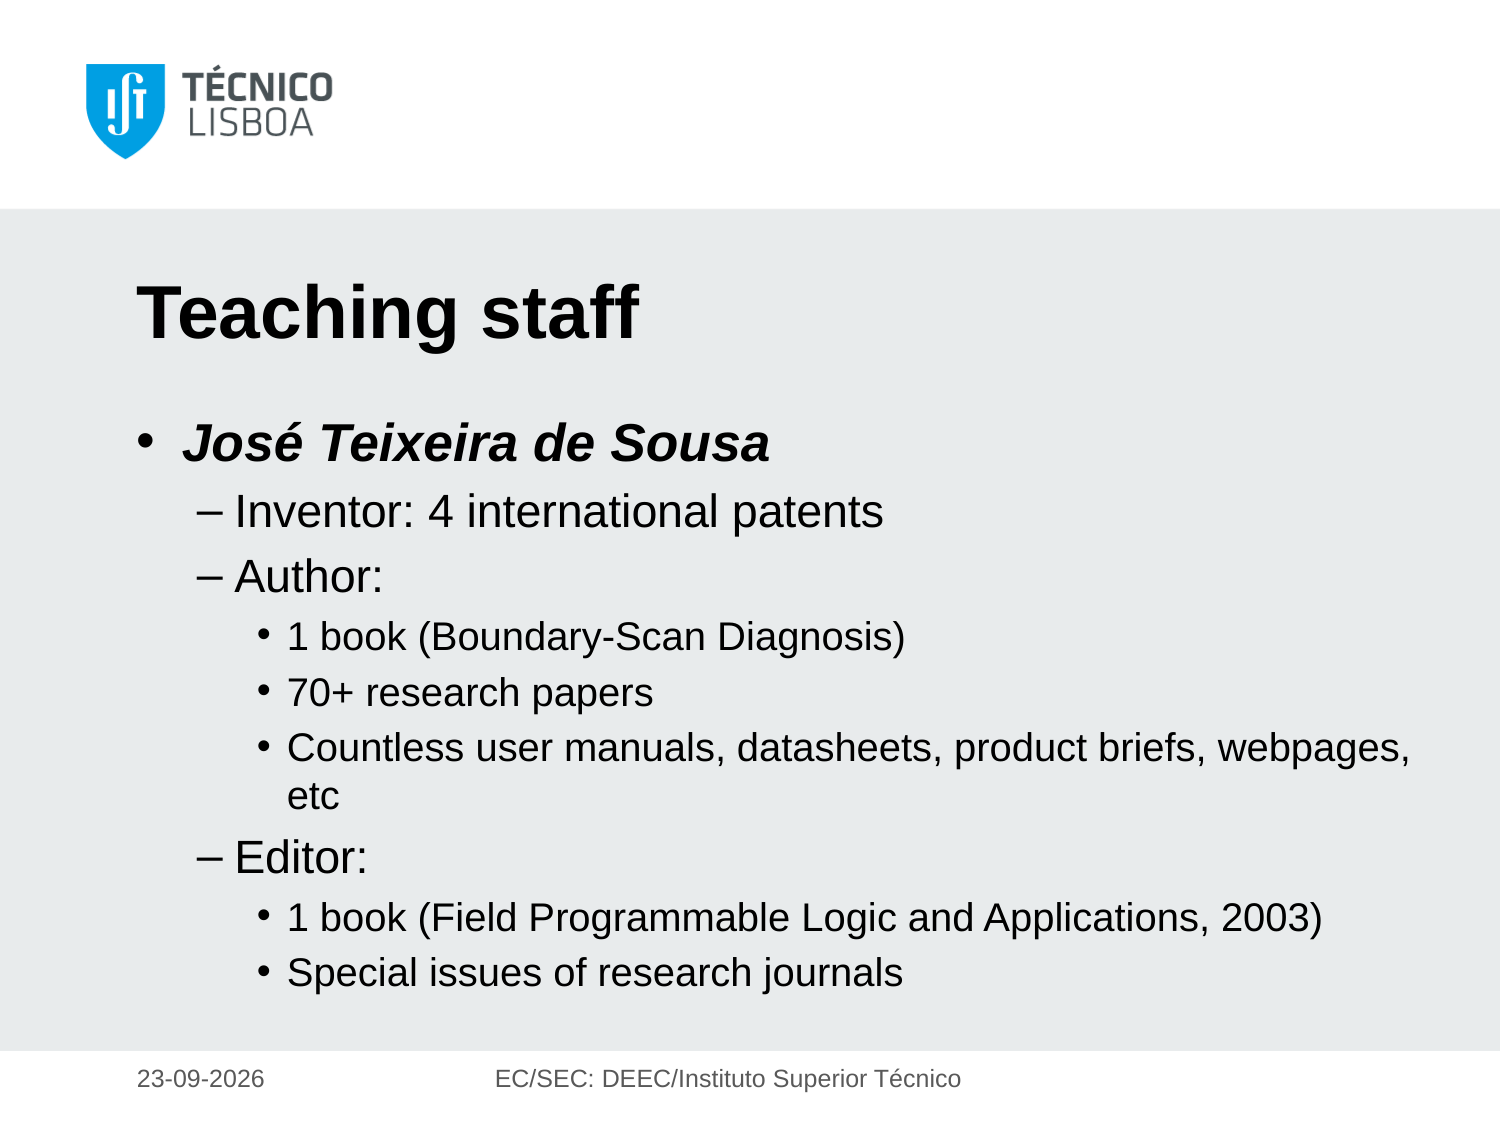

# Teaching staff
José Teixeira de Sousa
Inventor: 4 international patents
Author:
1 book (Boundary-Scan Diagnosis)
70+ research papers
Countless user manuals, datasheets, product briefs, webpages, etc
Editor:
1 book (Field Programmable Logic and Applications, 2003)
Special issues of research journals
EC/SEC: DEEC/Instituto Superior Técnico